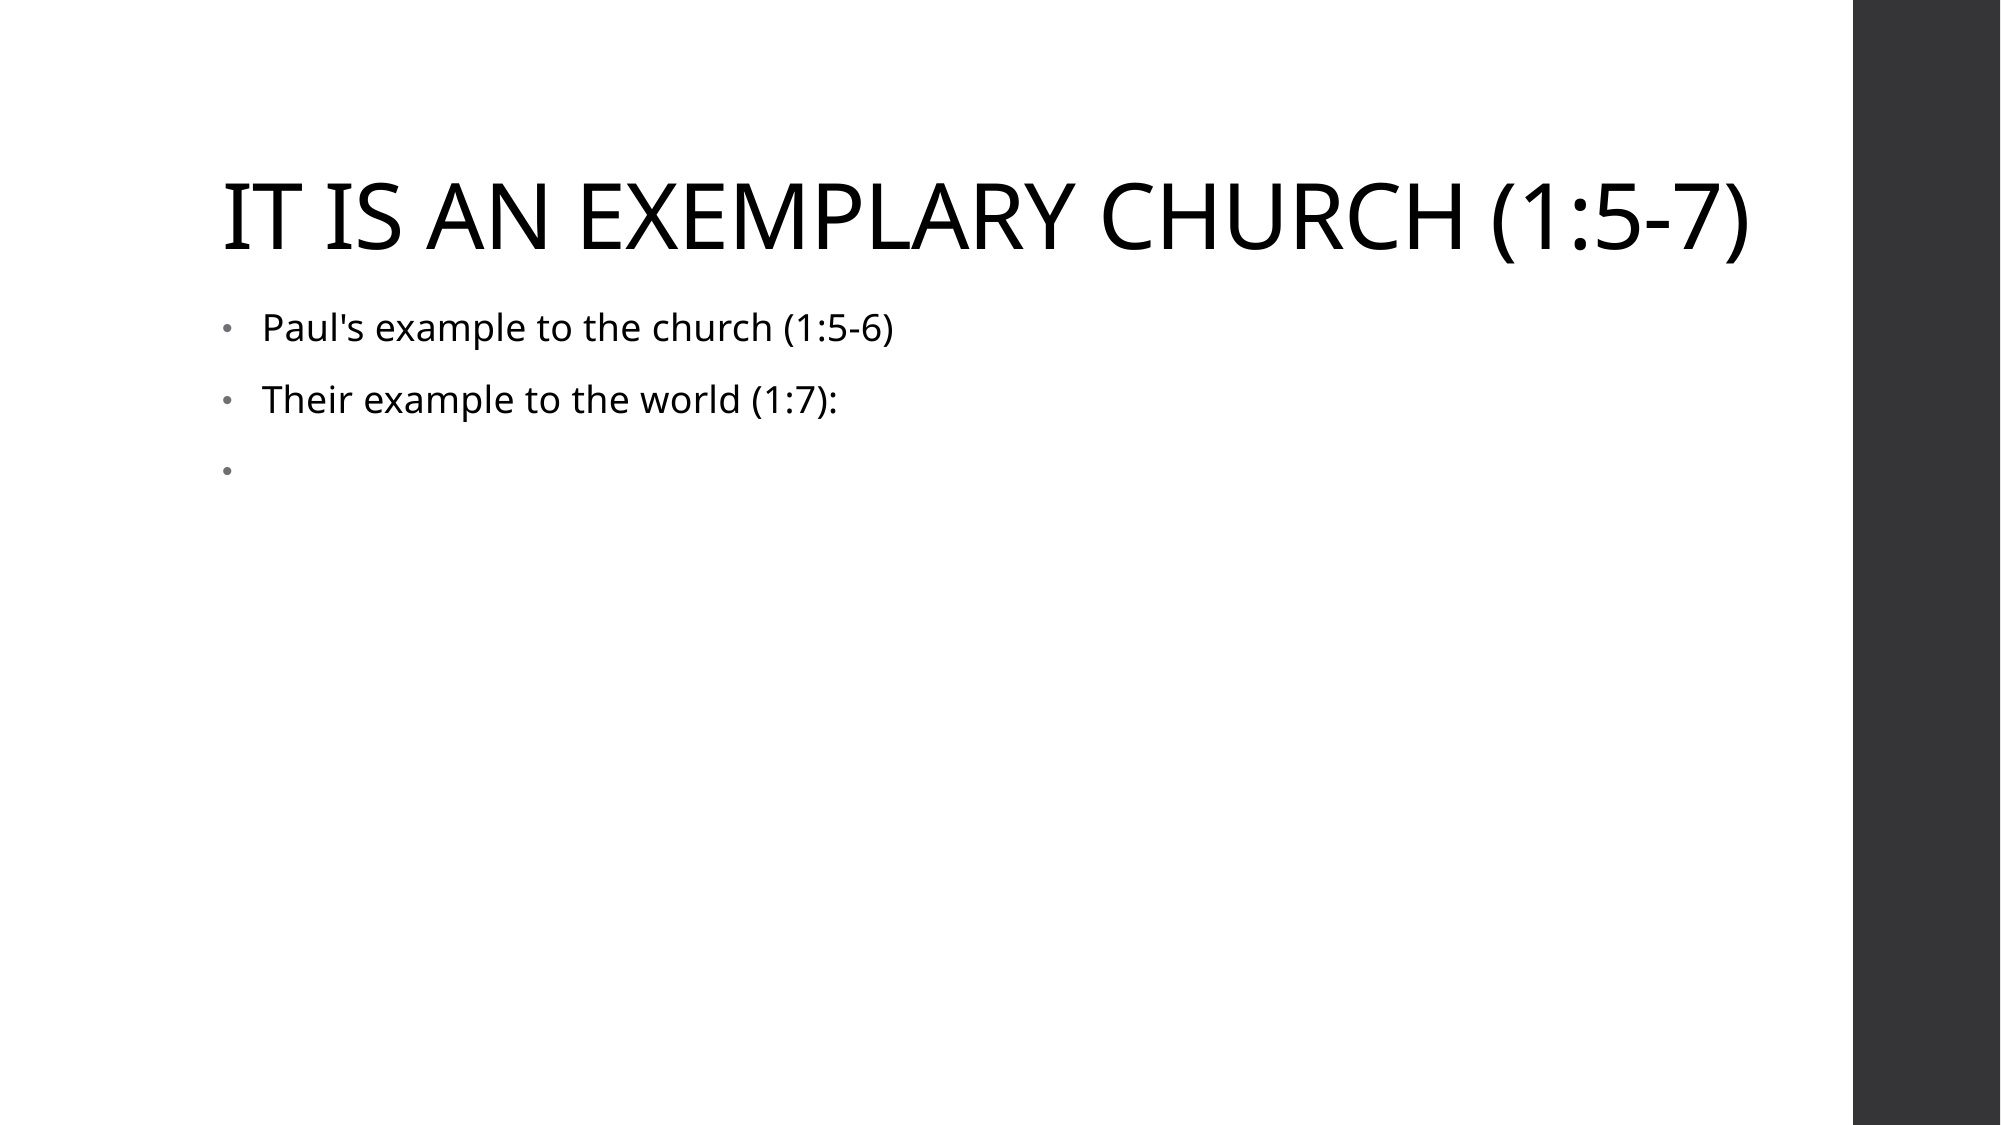

# IT IS AN EXEMPLARY CHURCH (1:5-7)
 Paul's example to the church (1:5-6)
 Their example to the world (1:7):